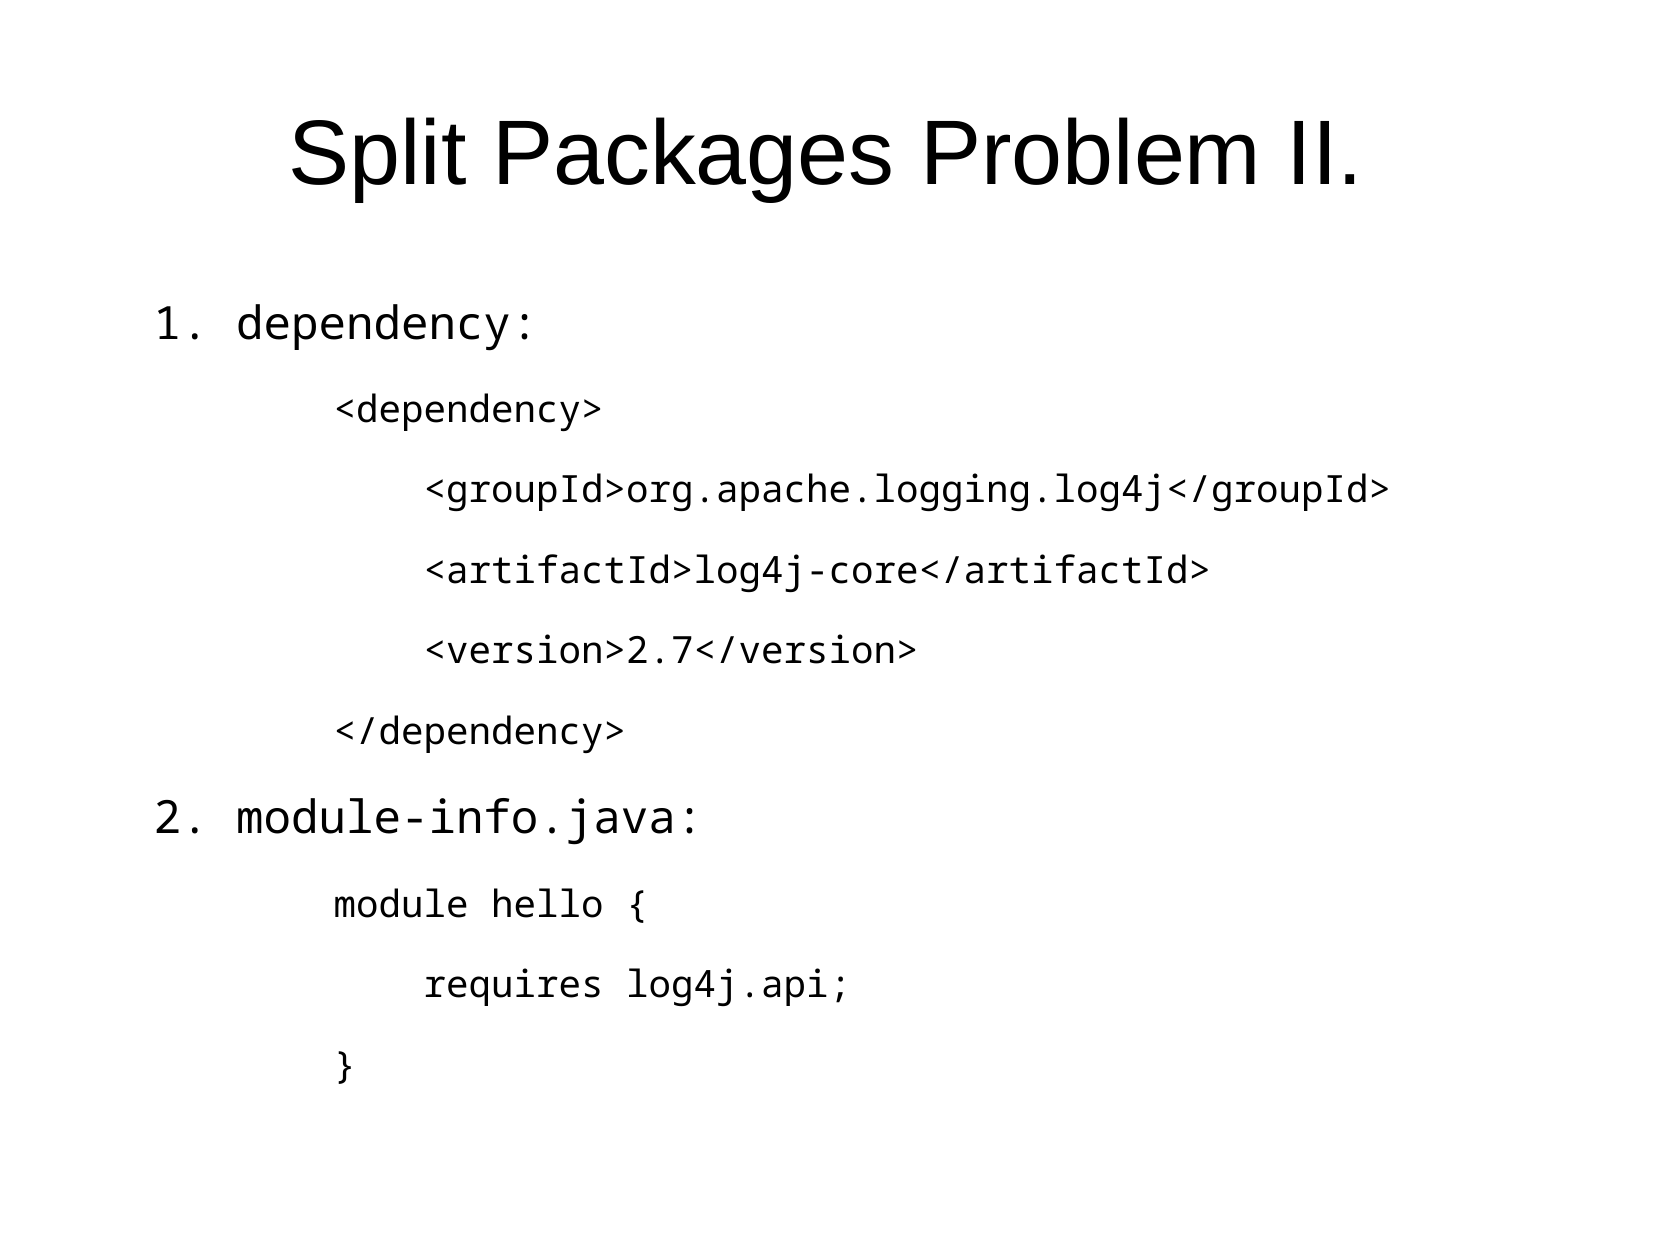

# Split Packages Problem II.
1. dependency:
 <dependency>
 <groupId>org.apache.logging.log4j</groupId>
 <artifactId>log4j-core</artifactId>
 <version>2.7</version>
 </dependency>
2. module-info.java:
 module hello {
 requires log4j.api;
 }